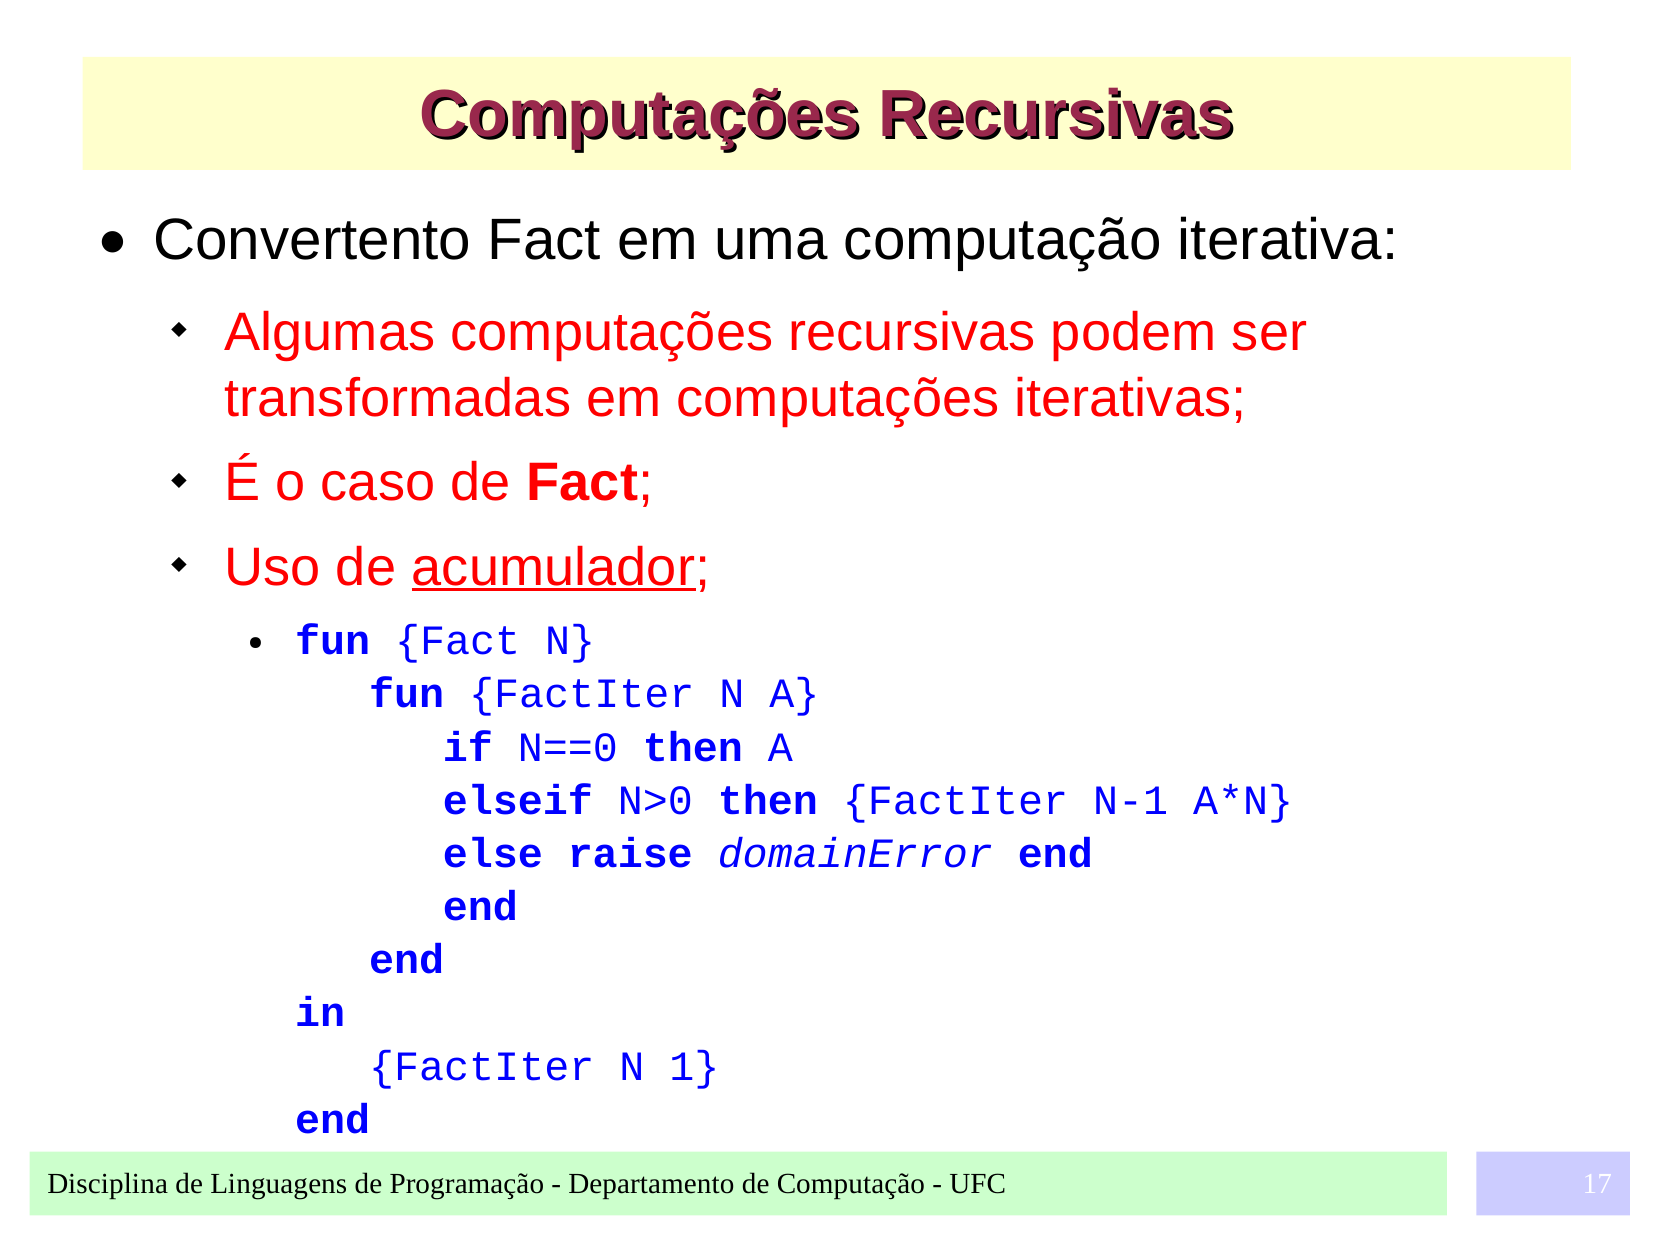

# Computações Recursivas
Convertento Fact em uma computação iterativa:
Algumas computações recursivas podem ser transformadas em computações iterativas;
É o caso de Fact;
Uso de acumulador;
fun {Fact N}
	fun {FactIter N A}
		if N==0 then A
		elseif N>0 then {FactIter N-1 A*N}
		else raise domainError end
		end
	end
in
	{FactIter N 1}
end
Disciplina de Linguagens de Programação - Departamento de Computação - UFC
17